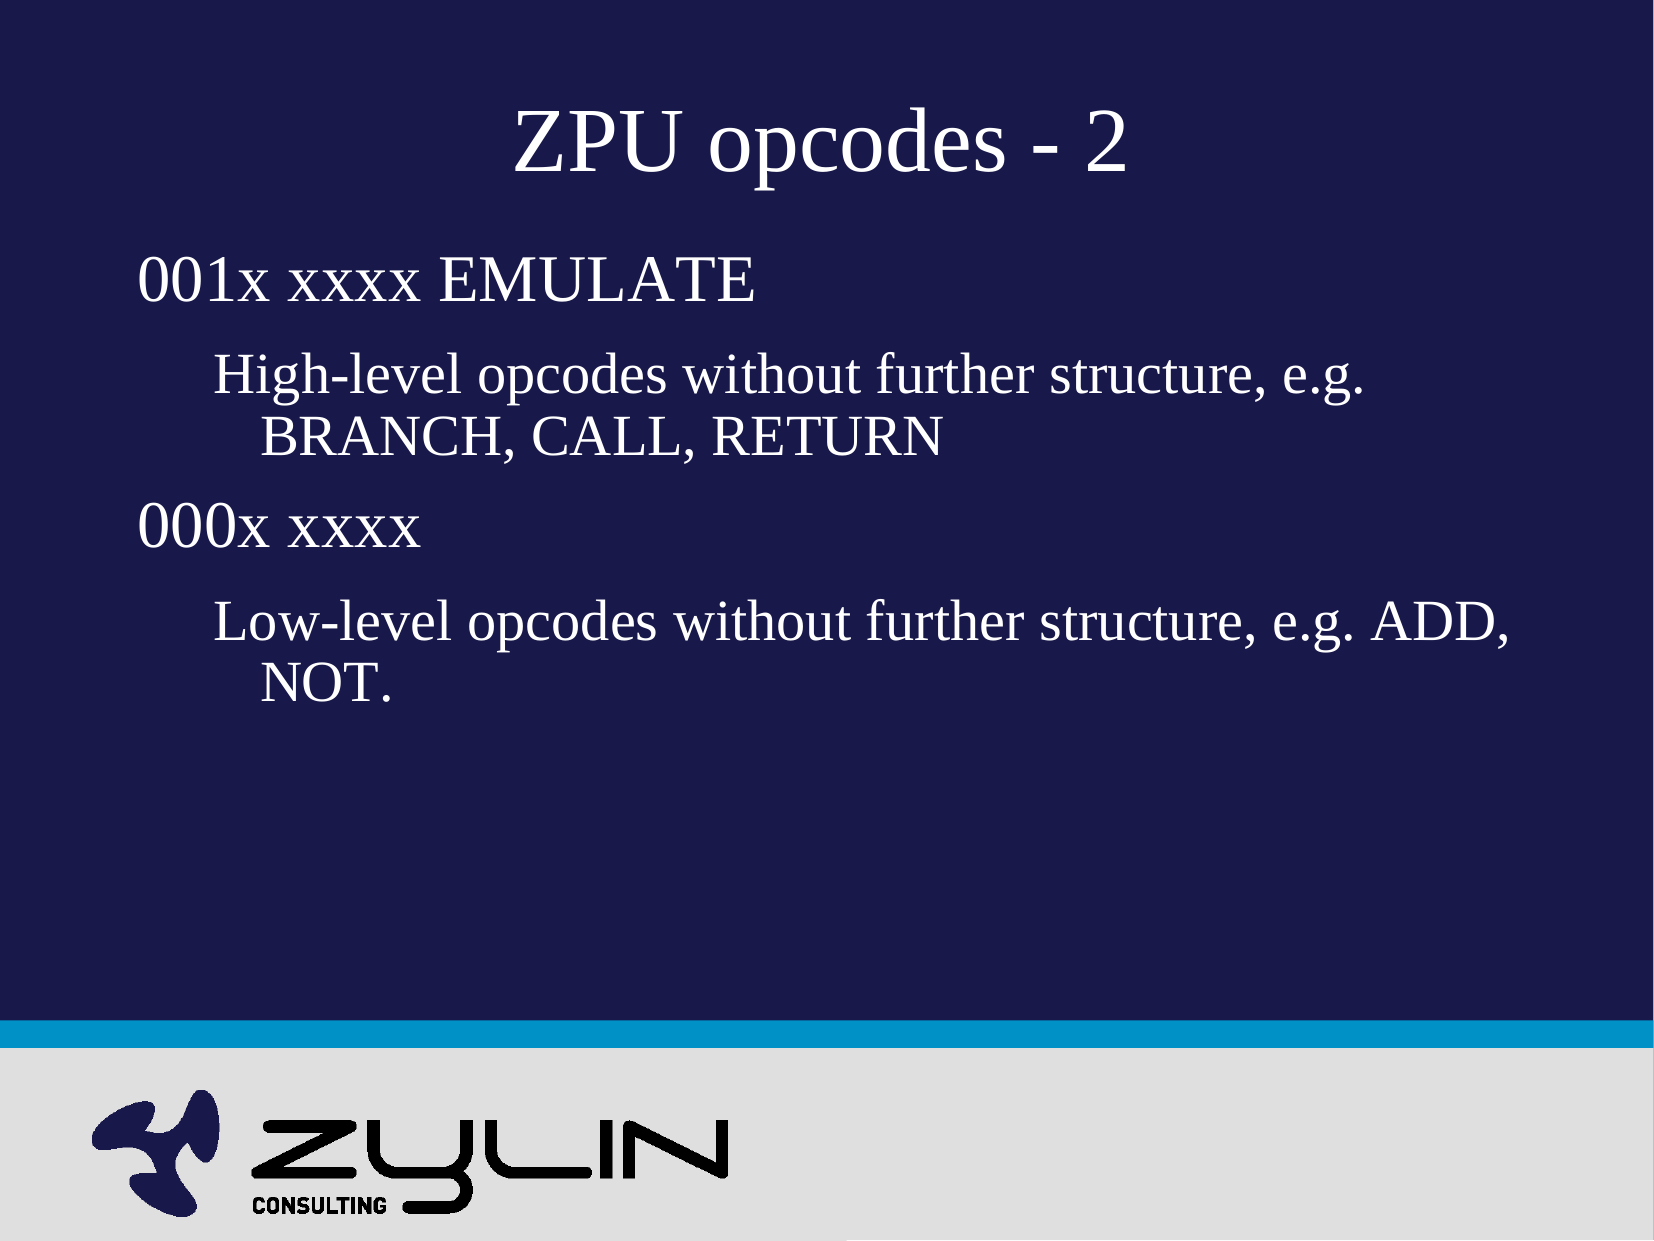

# ZPU opcodes - 2
001x xxxx EMULATE
High-level opcodes without further structure, e.g. BRANCH, CALL, RETURN
000x xxxx
Low-level opcodes without further structure, e.g. ADD, NOT.